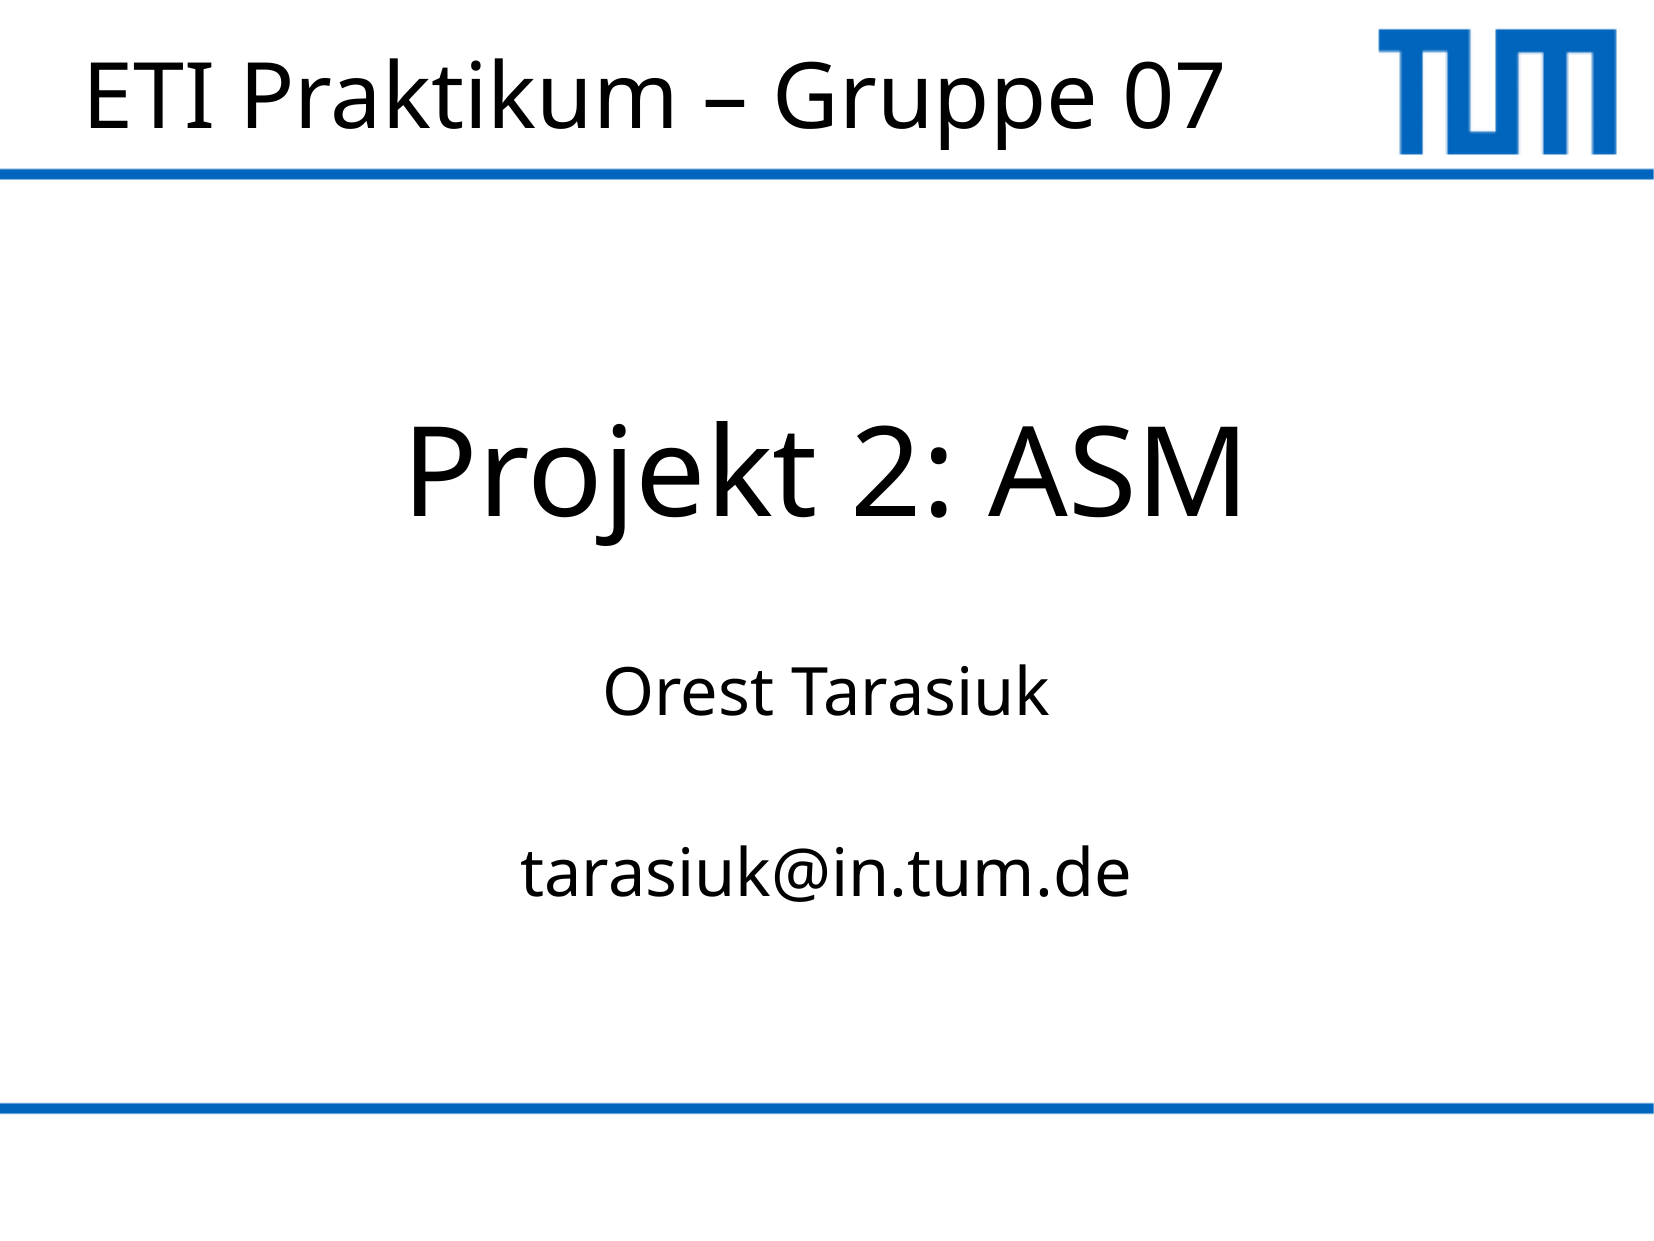

# ETI Praktikum – Gruppe 07
Projekt 2: ASM
Orest Tarasiuk
tarasiuk@in.tum.de